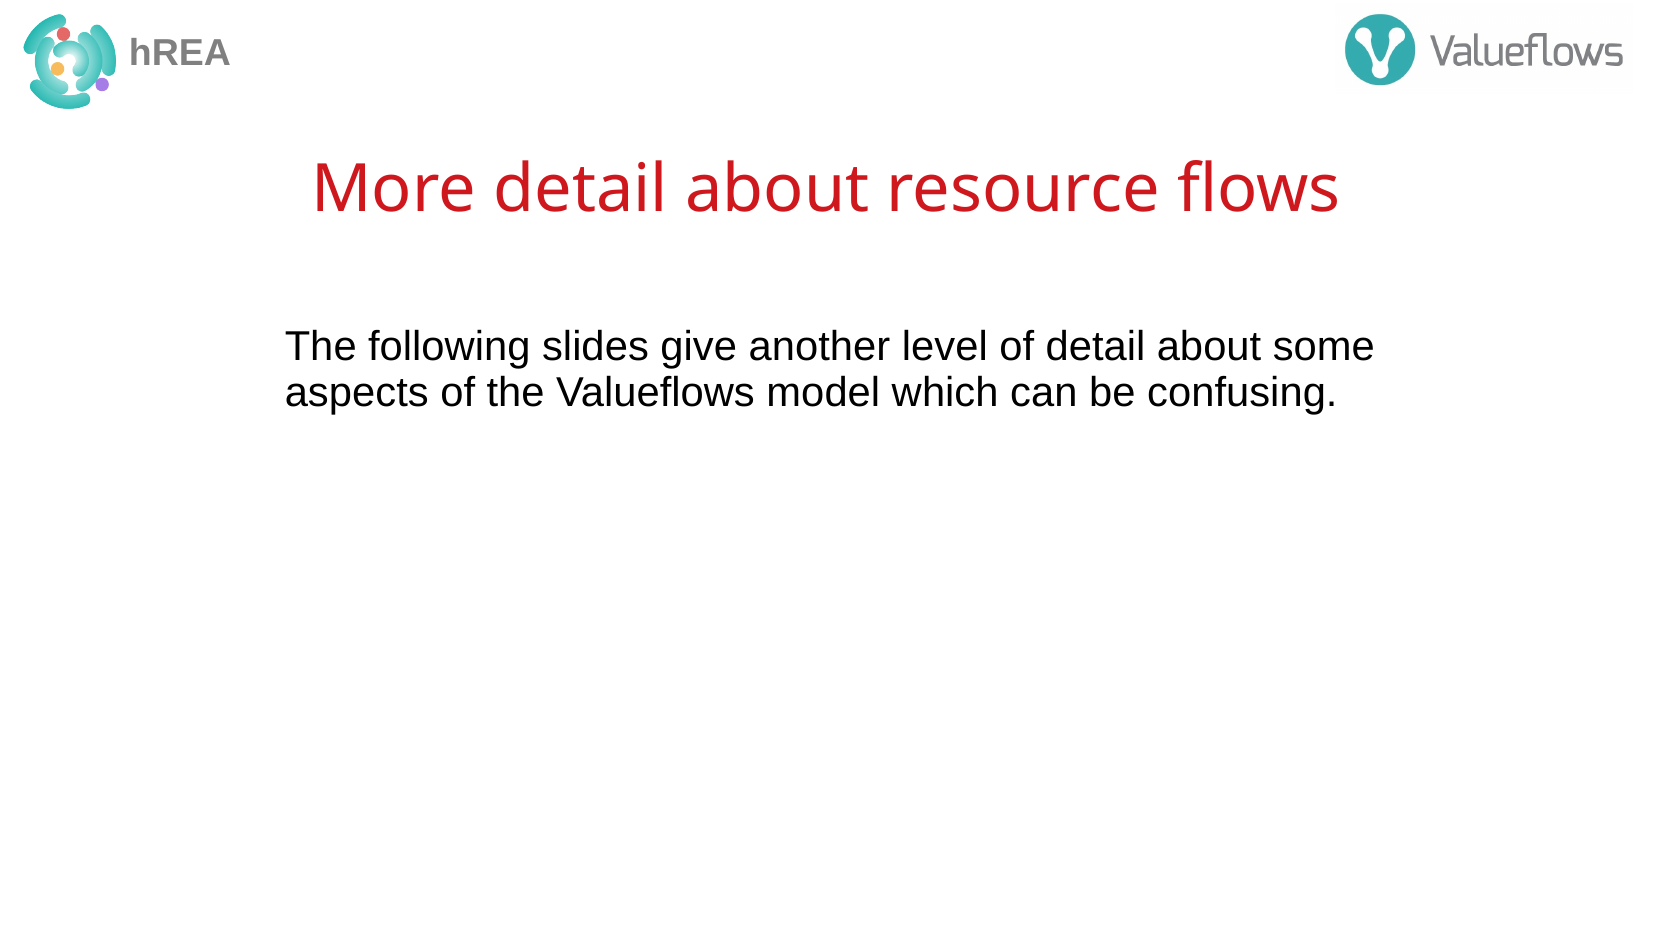

hREA
More detail about resource flows
The following slides give another level of detail about some aspects of the Valueflows model which can be confusing.